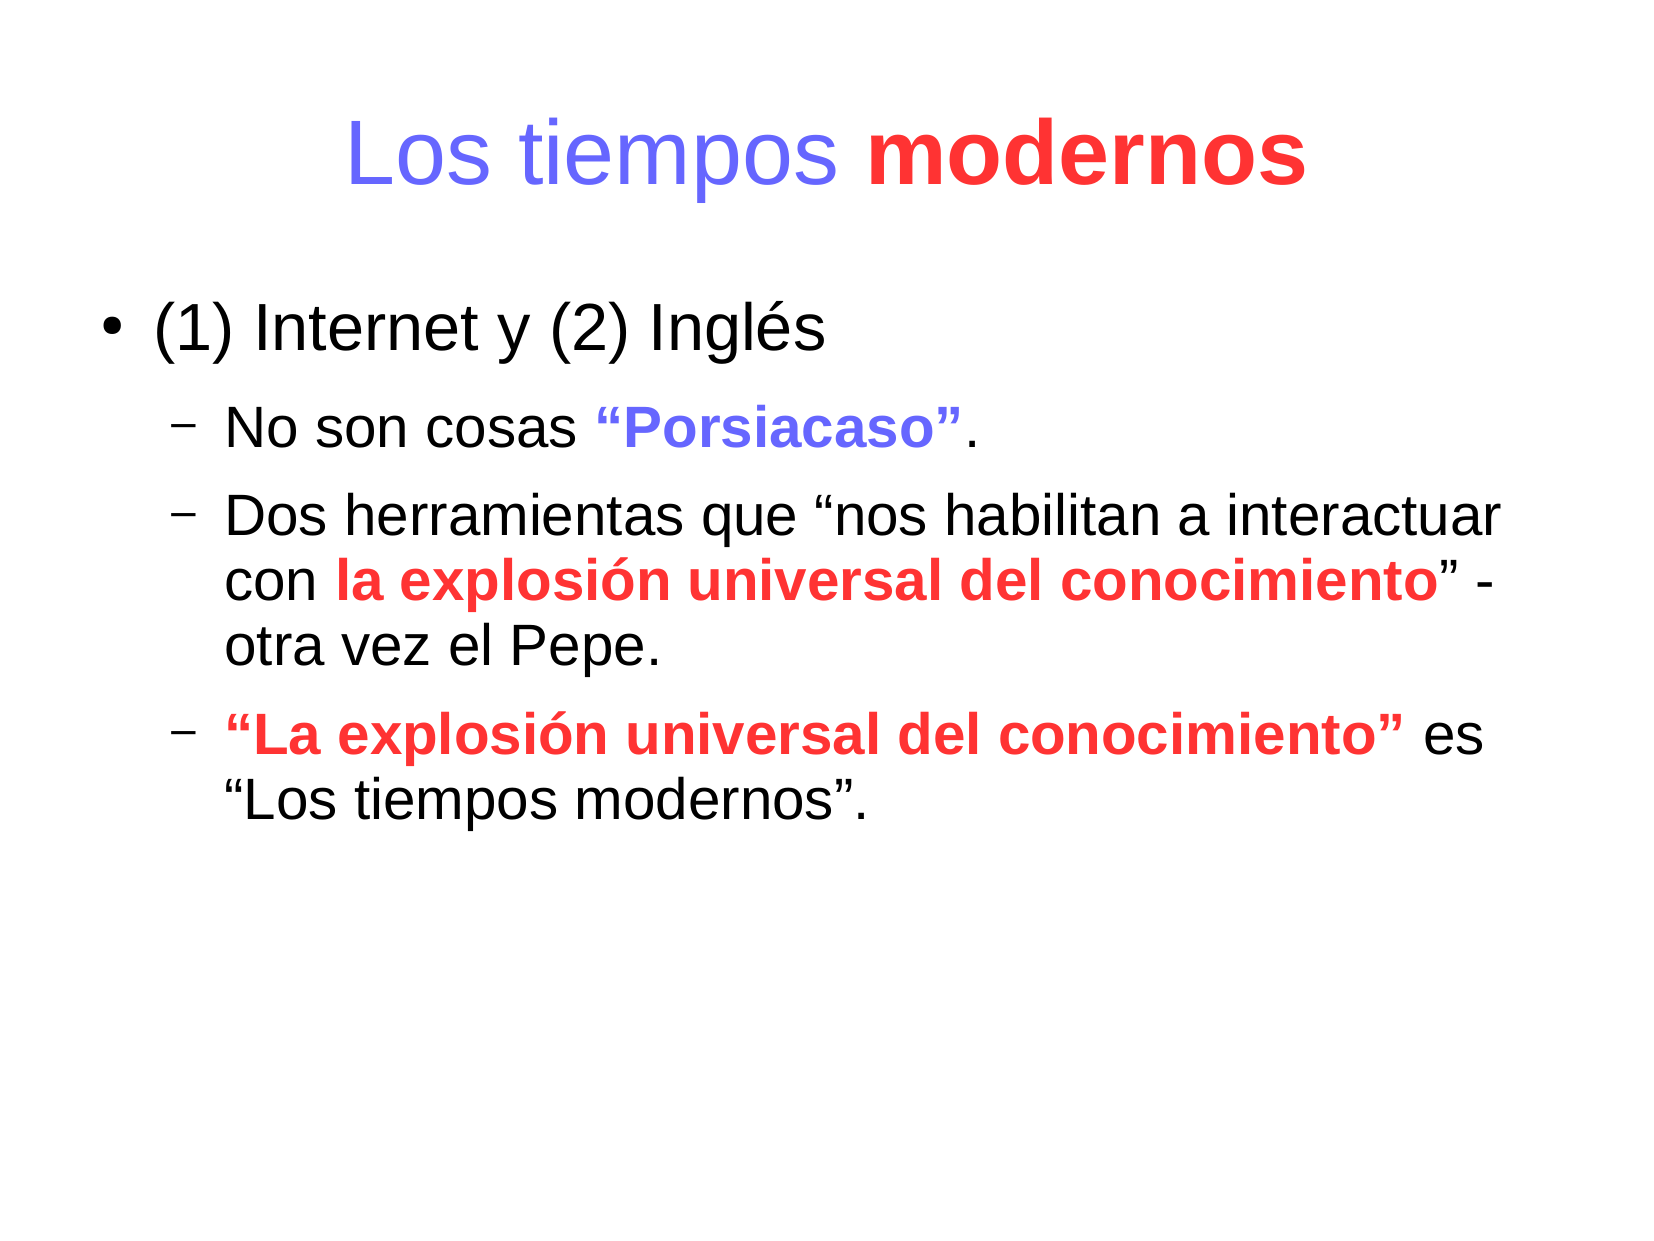

# Los tiempos modernos
(1) Internet y (2) Inglés
No son cosas “Porsiacaso”.
Dos herramientas que “nos habilitan a interactuar con la explosión universal del conocimiento” - otra vez el Pepe.
“La explosión universal del conocimiento” es “Los tiempos modernos”.